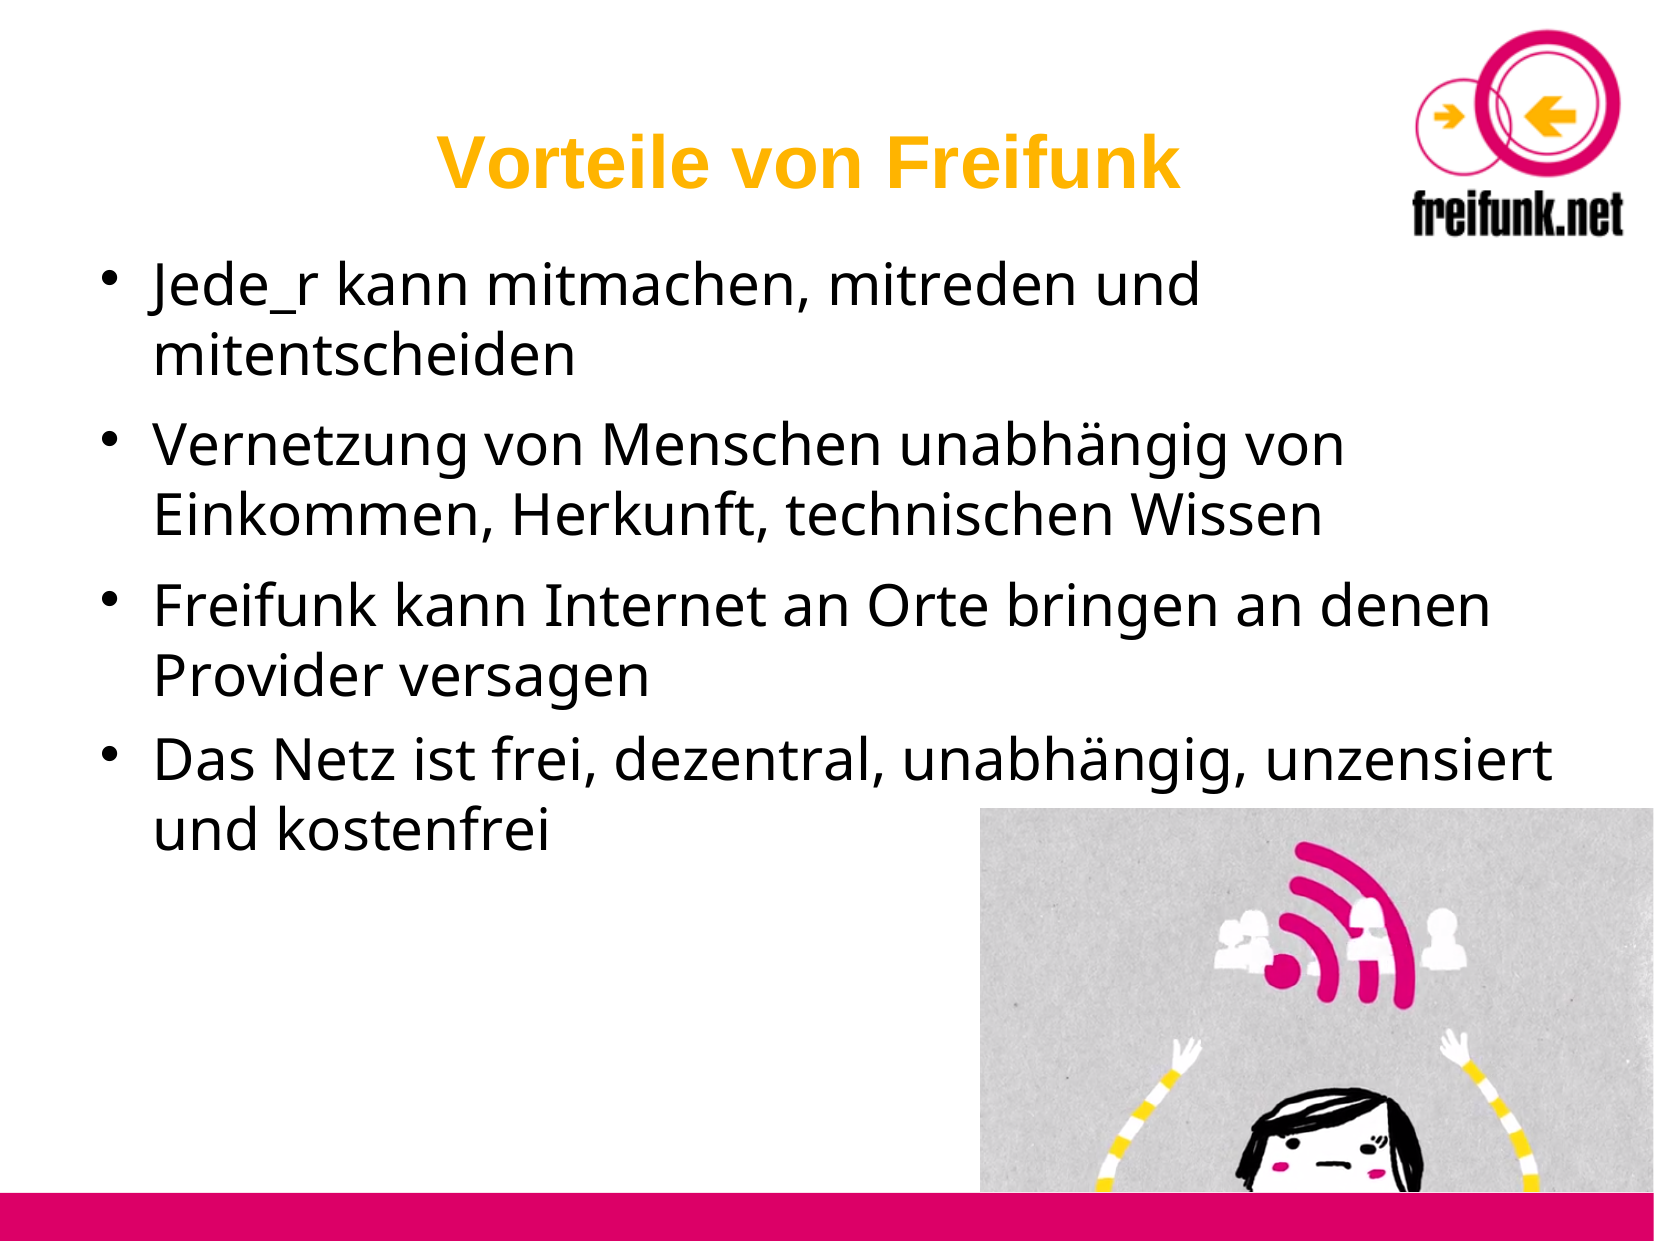

# Vorteile von Freifunk
Jede_r kann mitmachen, mitreden und mitentscheiden
Vernetzung von Menschen unabhängig von Einkommen, Herkunft, technischen Wissen
Freifunk kann Internet an Orte bringen an denen Provider versagen
Das Netz ist frei, dezentral, unabhängig, unzensiert und kostenfrei